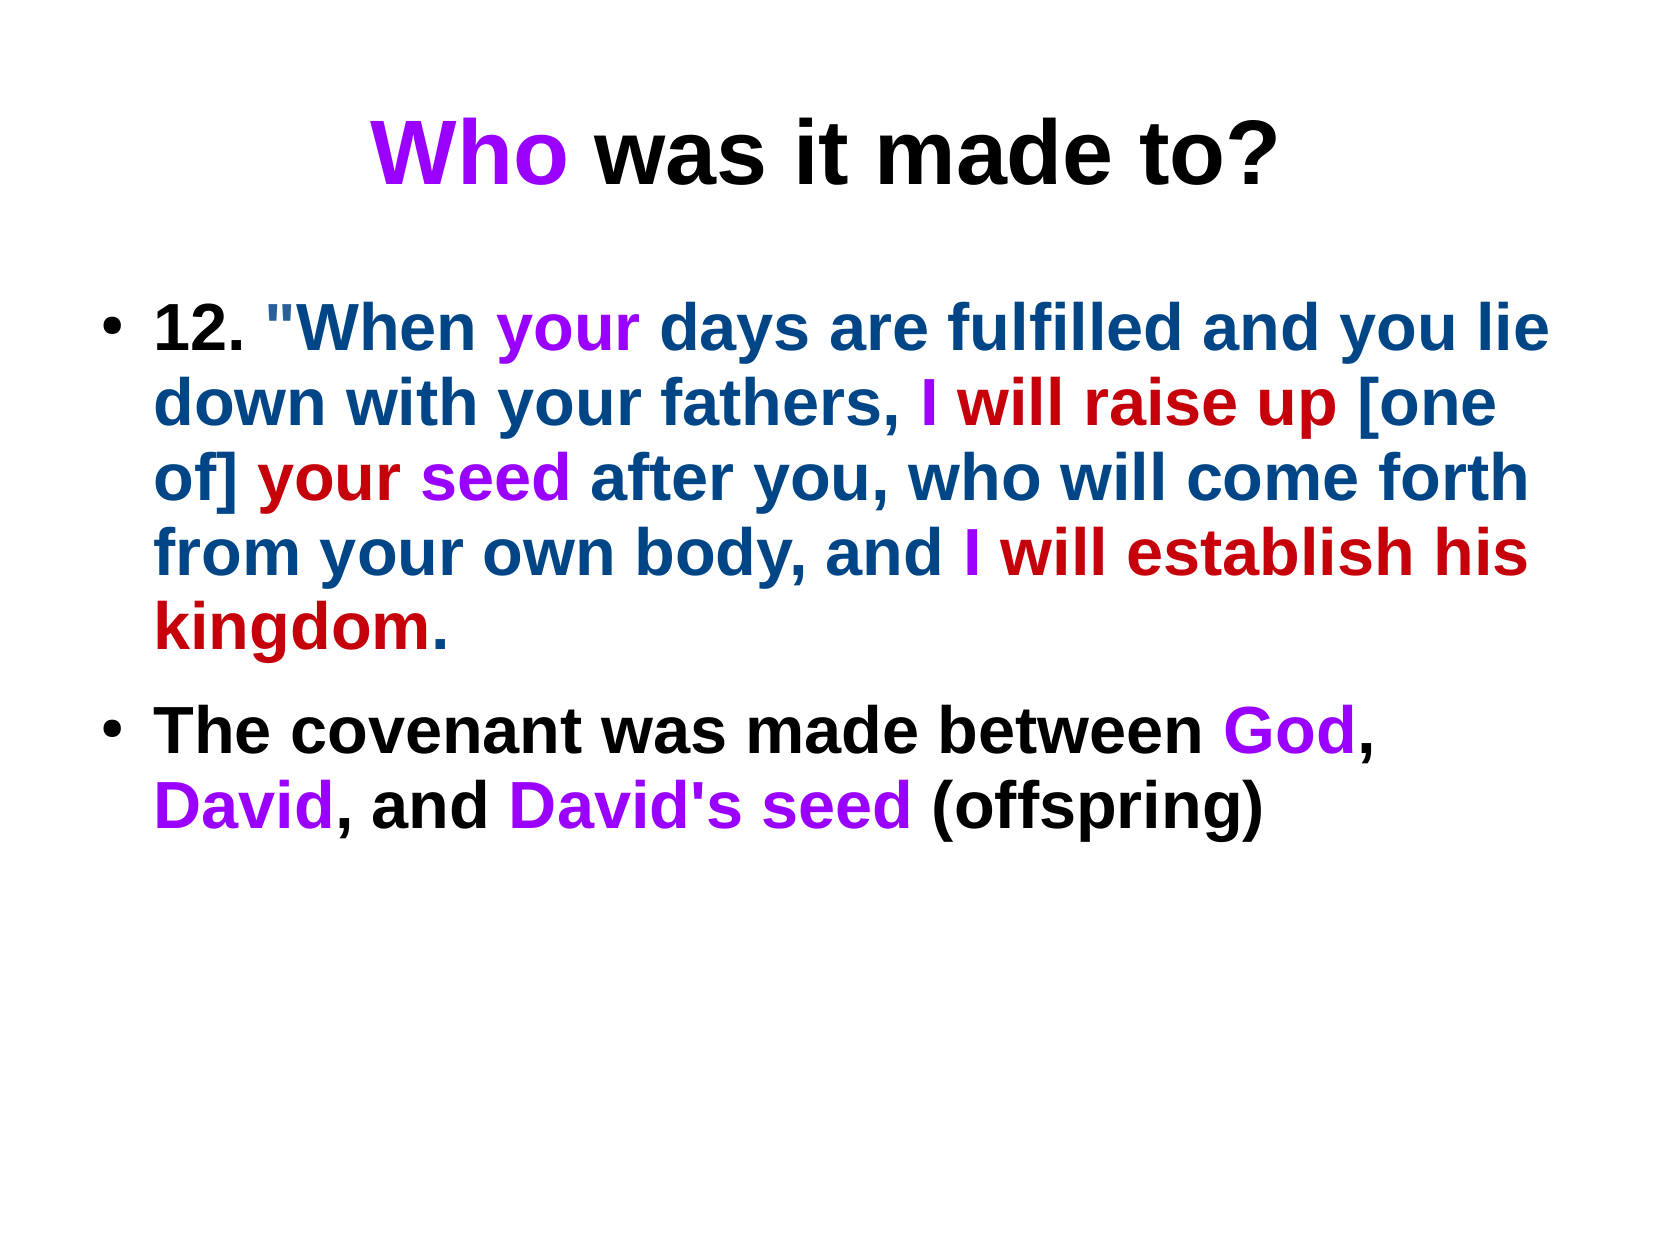

# Who was it made to?
12. "When your days are fulfilled and you lie down with your fathers, I will raise up [one of] your seed after you, who will come forth from your own body, and I will establish his kingdom.
The covenant was made between God, David, and David's seed (offspring)